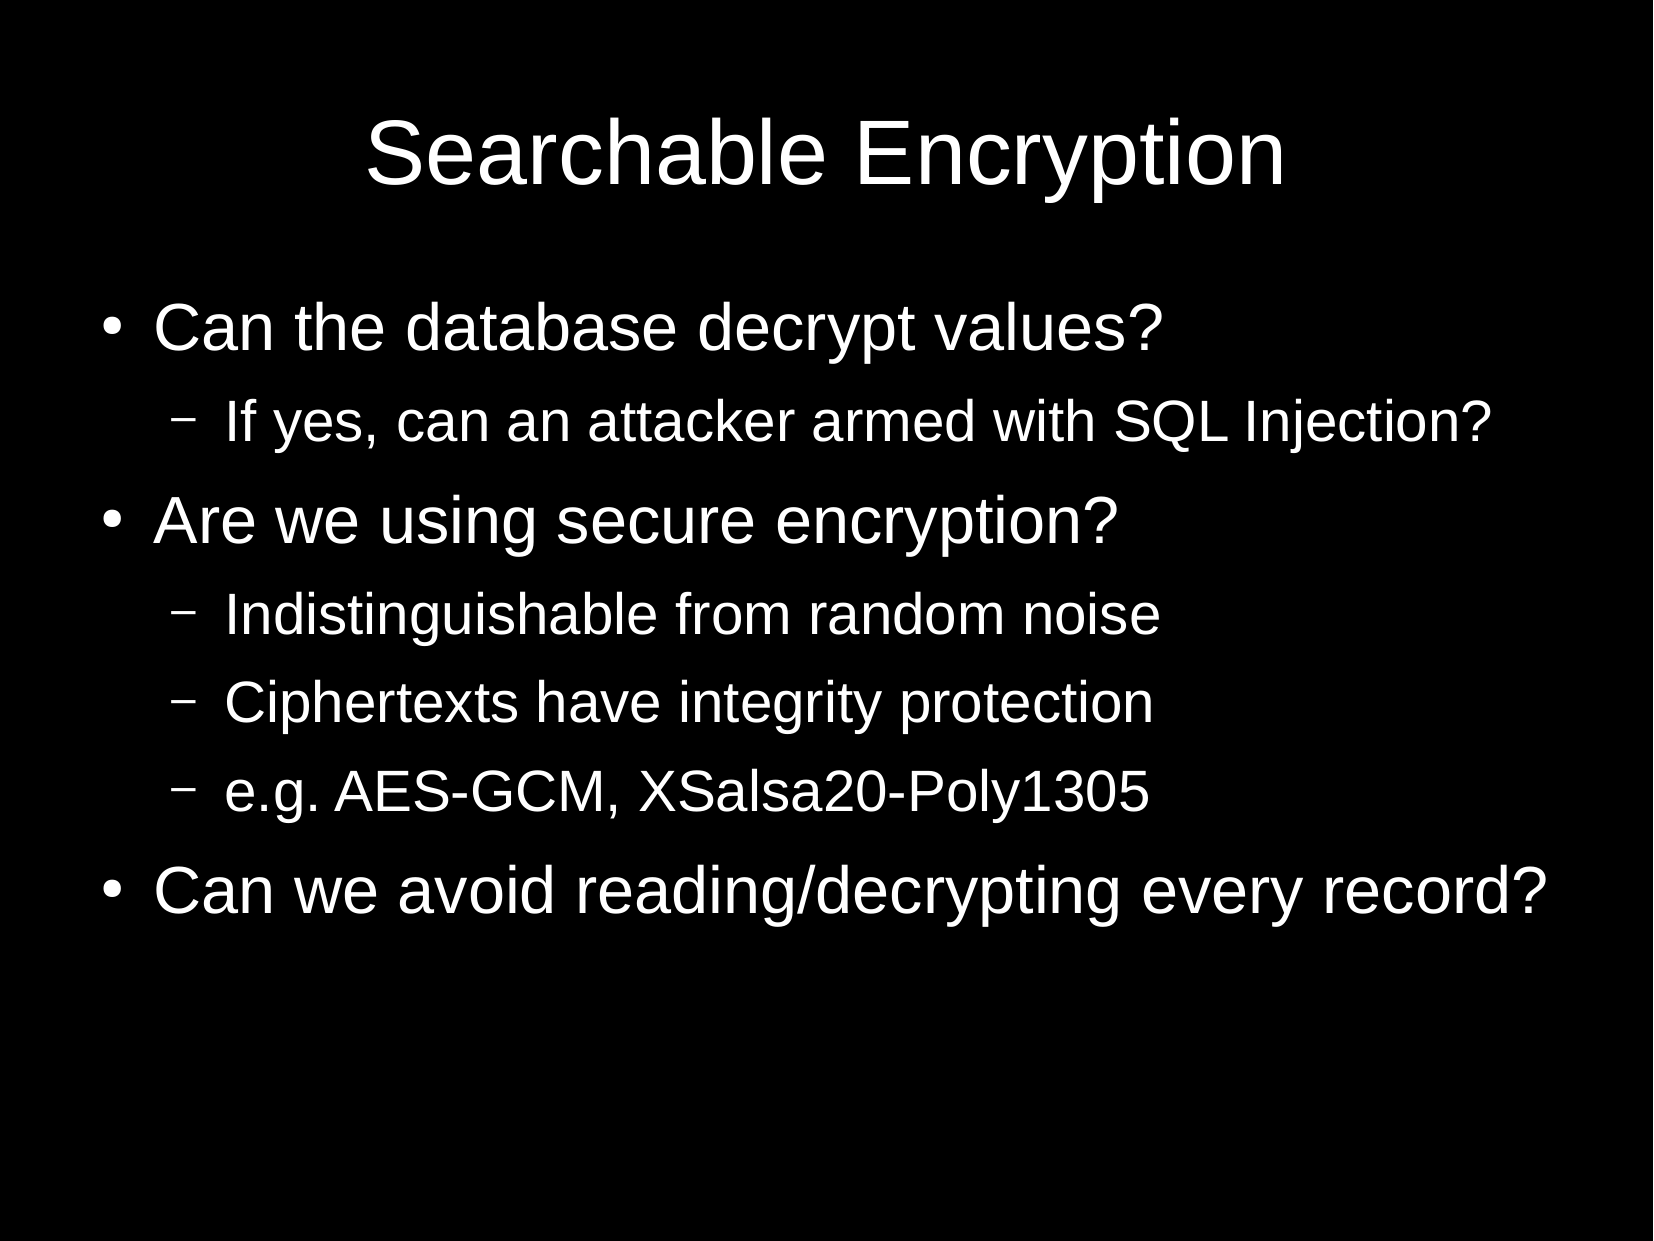

# Searchable Encryption
Can the database decrypt values?
If yes, can an attacker armed with SQL Injection?
Are we using secure encryption?
Indistinguishable from random noise
Ciphertexts have integrity protection
e.g. AES-GCM, XSalsa20-Poly1305
Can we avoid reading/decrypting every record?